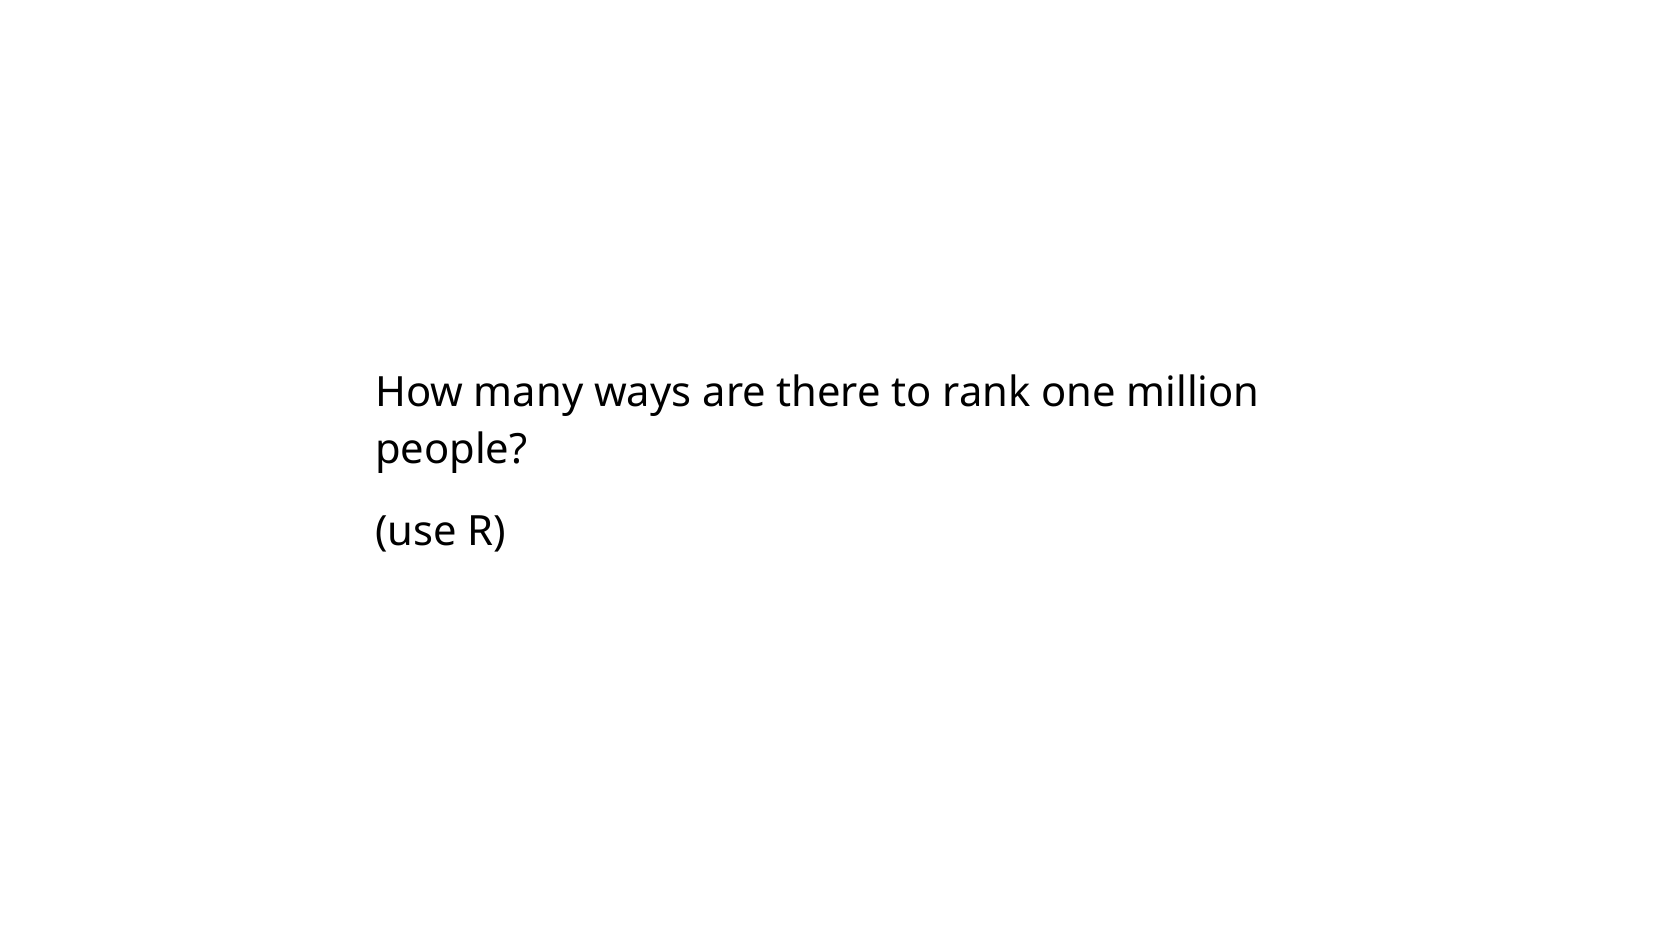

How many ways are there to rank one million people?
(use R)